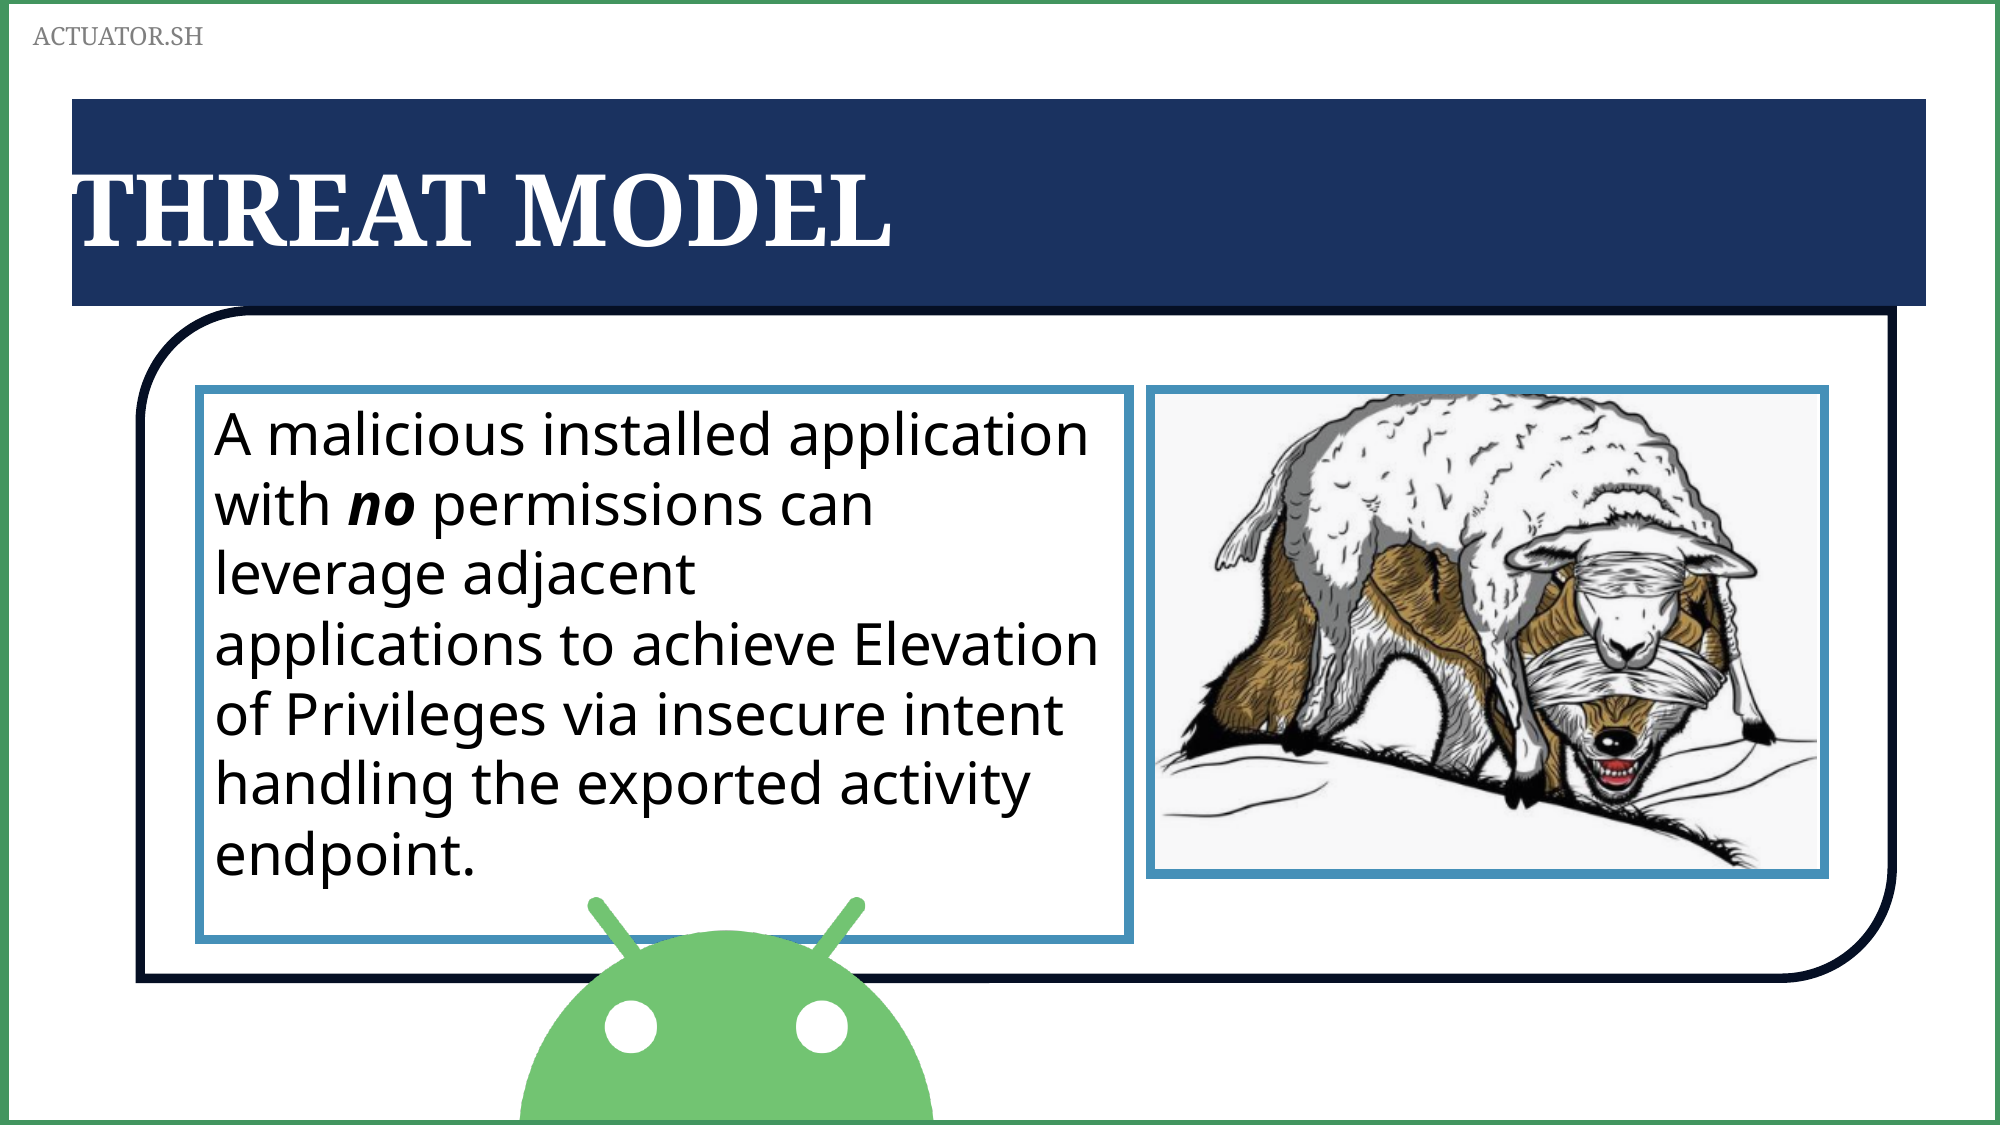

Actuator.sh
# Threat Model
h
A malicious installed application with no permissions can leverage adjacent  applications to achieve Elevation of Privileges via insecure intent handling the exported activity endpoint.